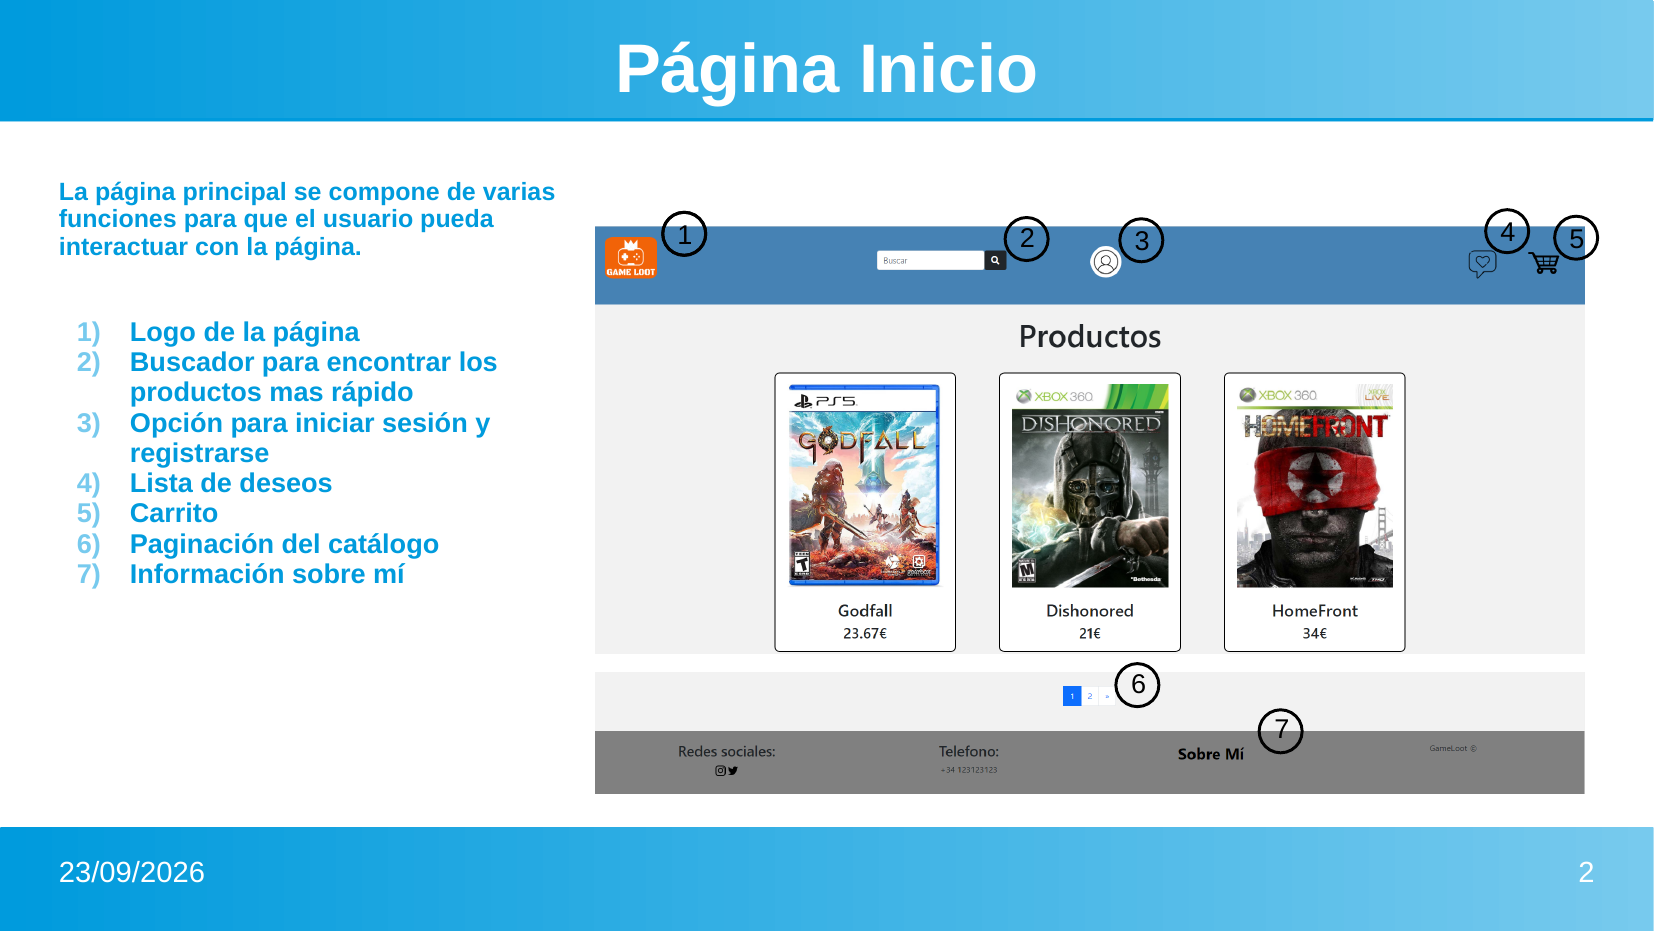

# Página Inicio
La página principal se compone de varias funciones para que el usuario pueda interactuar con la página.
Logo de la página
Buscador para encontrar los productos mas rápido
Opción para iniciar sesión y registrarse
Lista de deseos
Carrito
Paginación del catálogo
Información sobre mí
4
1
2
5
3
6
7
2